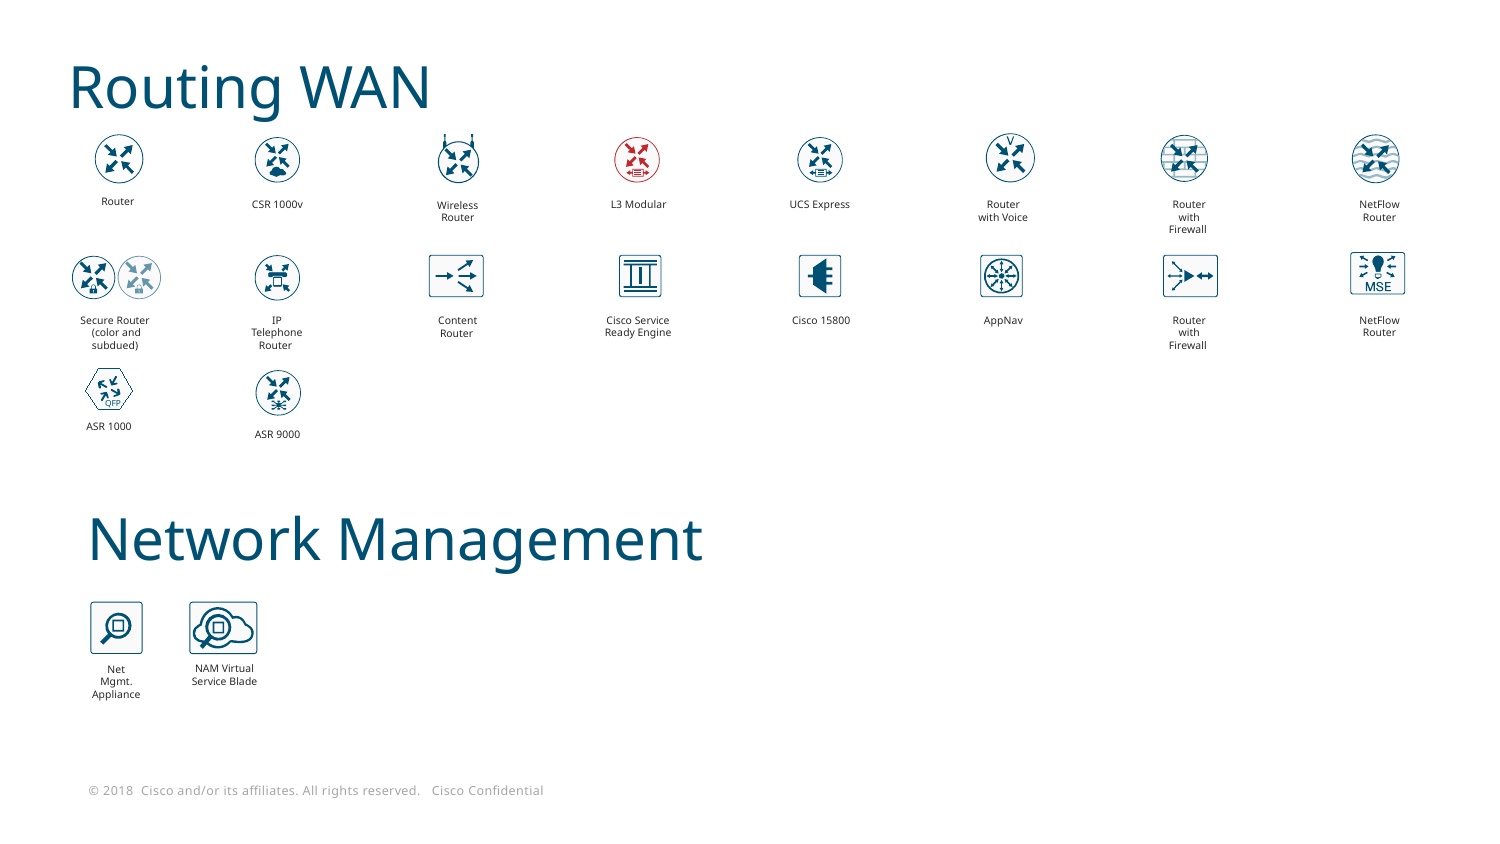

# Routing WAN
Router
CSR 1000v
L3 Modular
UCS Express
Router with Voice
Router with Firewall
NetFlow Router
Wireless
Router
Secure Router (color and subdued)
IP Telephone Router
Cisco Service Ready Engine
Cisco 15800
AppNav
Router with Firewall
NetFlow Router
Content Router
QFP
ASR 1000
ASR 9000
Network Management
NAM Virtual Service Blade
Net Mgmt. Appliance